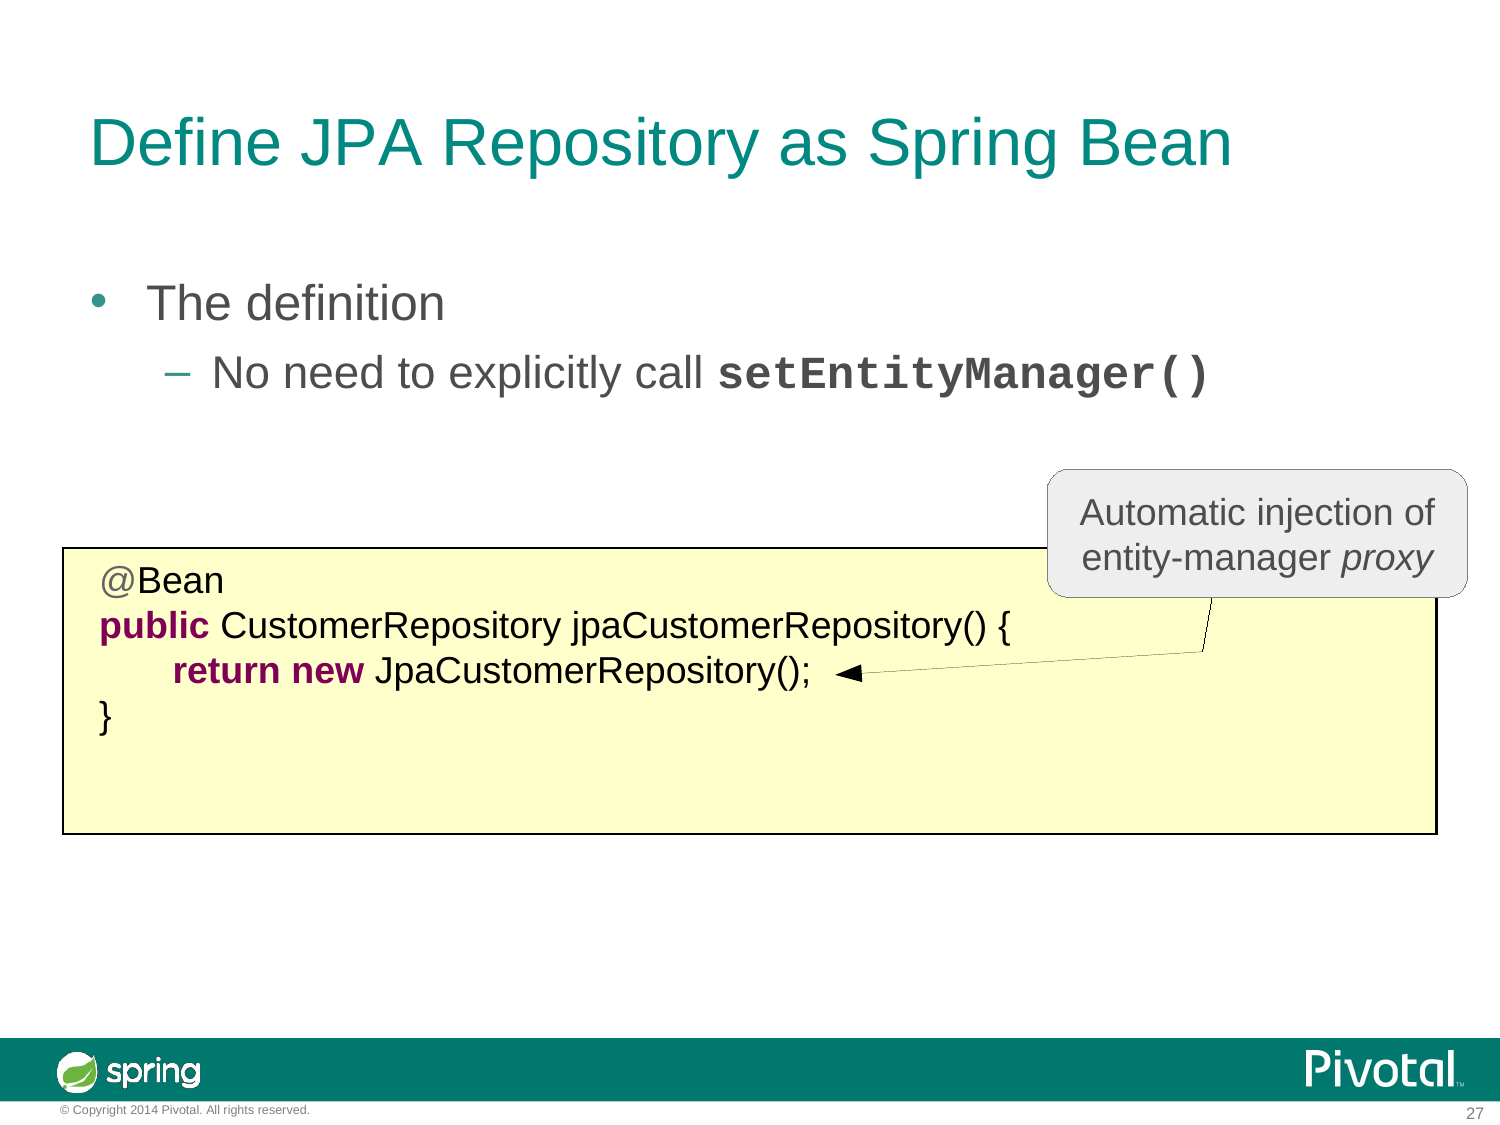

# Define JPA Repository as Spring Bean
The definition
No need to explicitly call setEntityManager()
Automatic injection of
entity-manager proxy
 @Bean
 public CustomerRepository jpaCustomerRepository() {
 return new JpaCustomerRepository();
 }